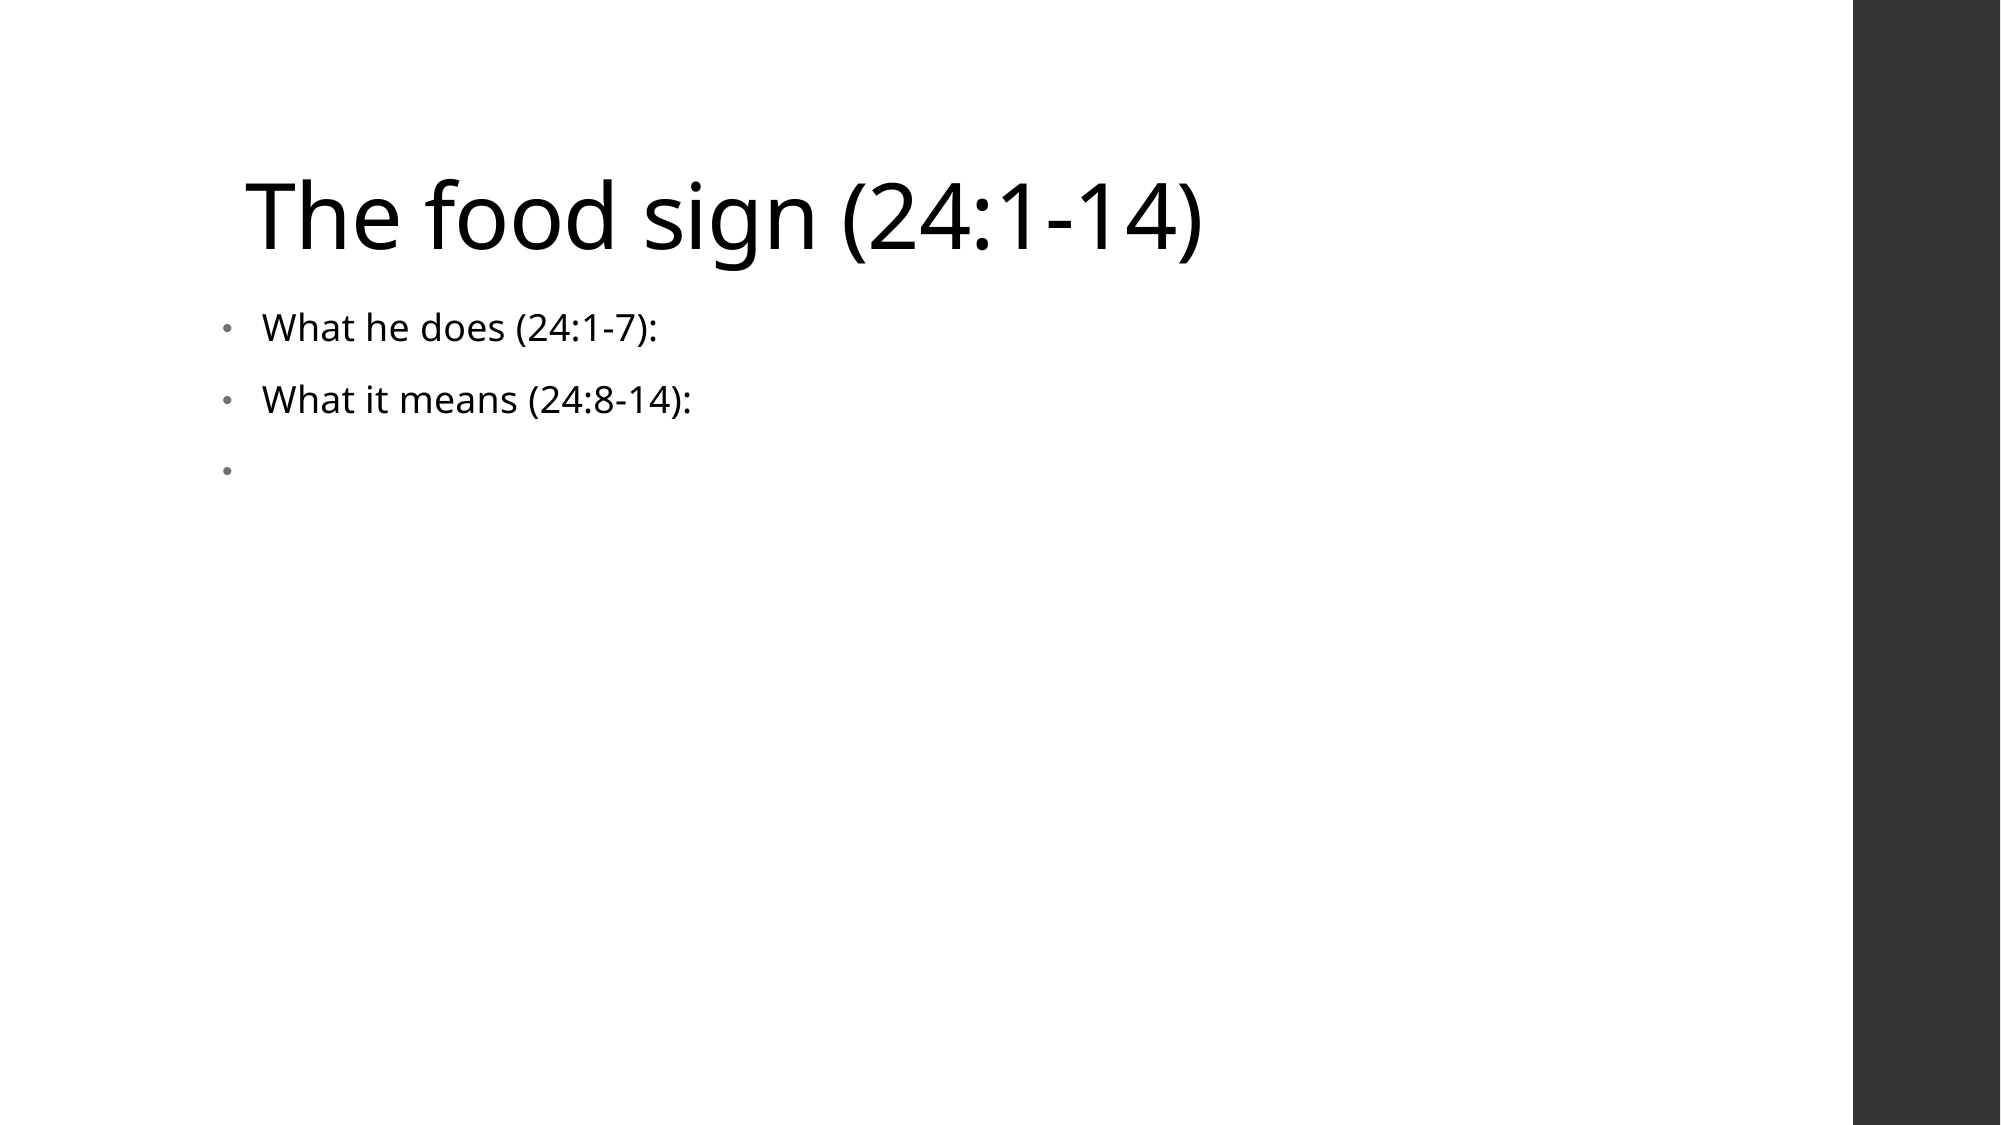

# The food sign (24:1-14)
 What he does (24:1-7):
 What it means (24:8-14):